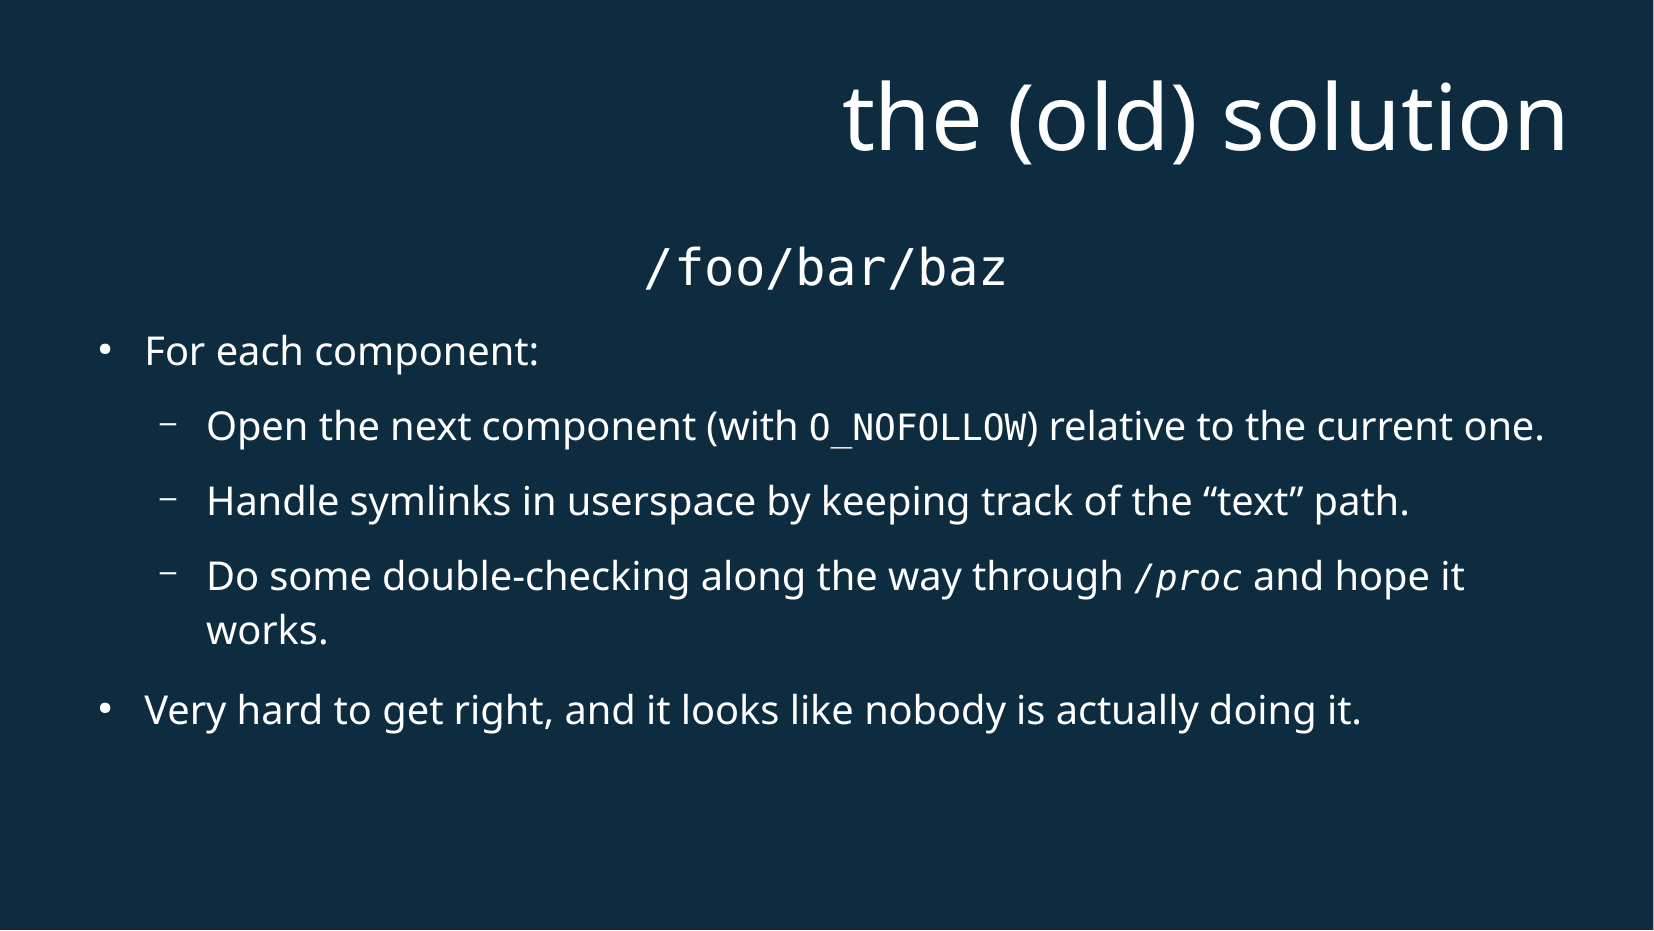

# the (old) solution
/foo/bar/baz
For each component:
Open the next component (with O_NOFOLLOW) relative to the current one.
Handle symlinks in userspace by keeping track of the “text” path.
Do some double-checking along the way through /proc and hope it works.
Very hard to get right, and it looks like nobody is actually doing it.